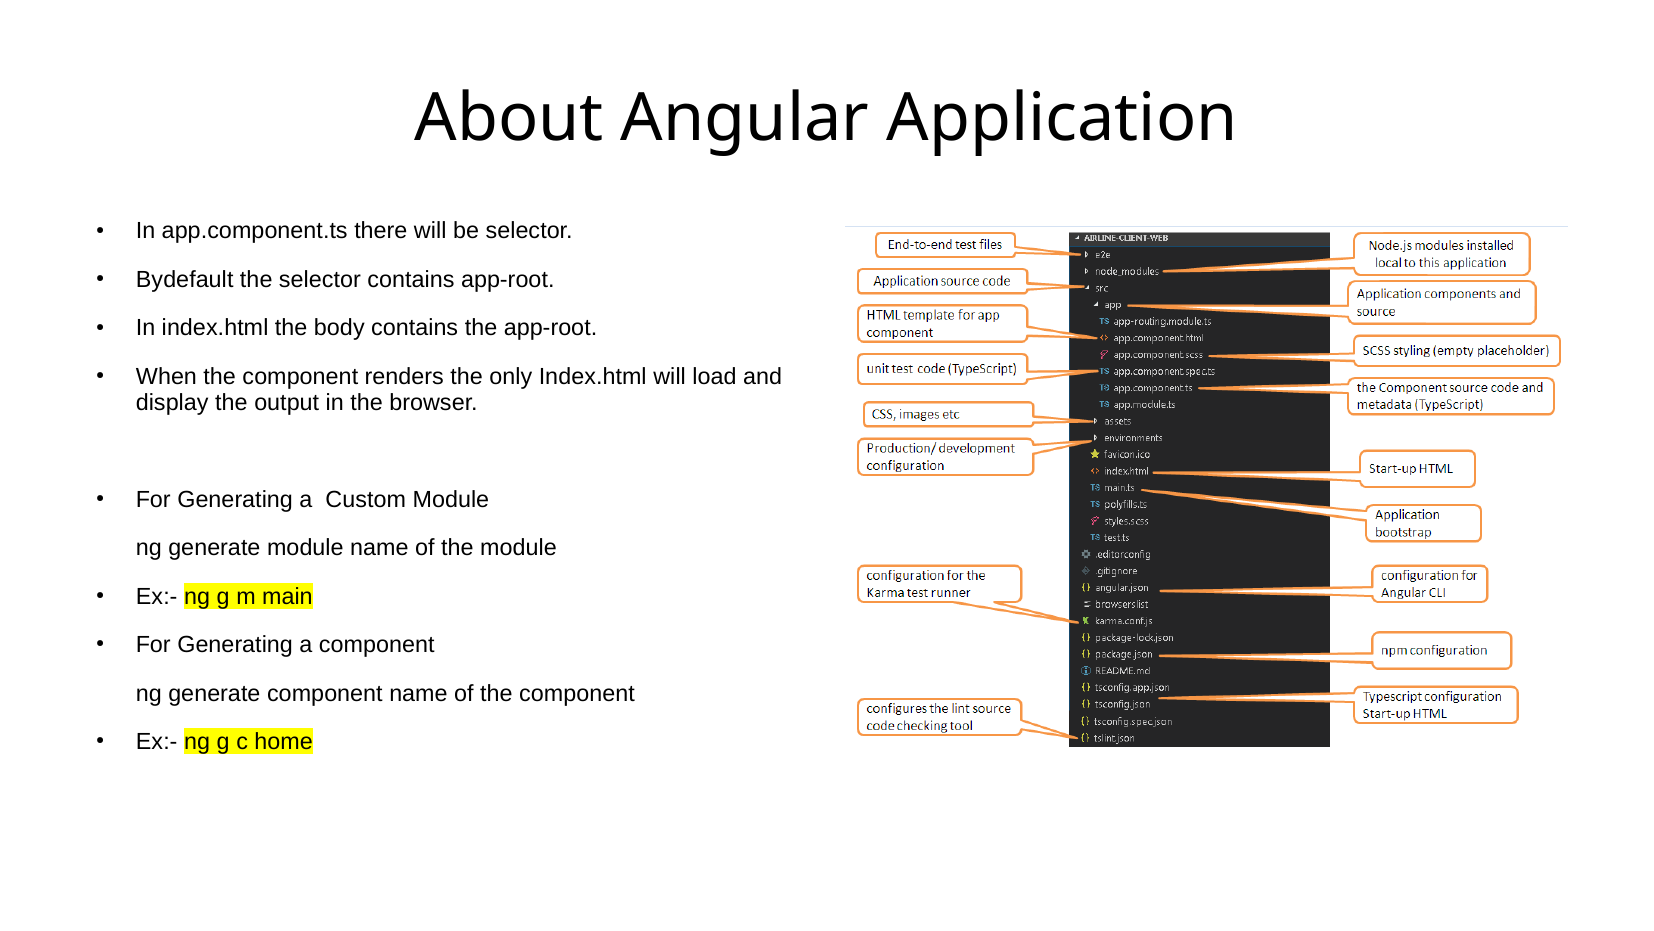

# About Angular Application
In app.component.ts there will be selector.
Bydefault the selector contains app-root.
In index.html the body contains the app-root.
When the component renders the only Index.html will load and display the output in the browser.
For Generating a Custom Module
ng generate module name of the module
Ex:- ng g m main
For Generating a component
ng generate component name of the component
Ex:- ng g c home